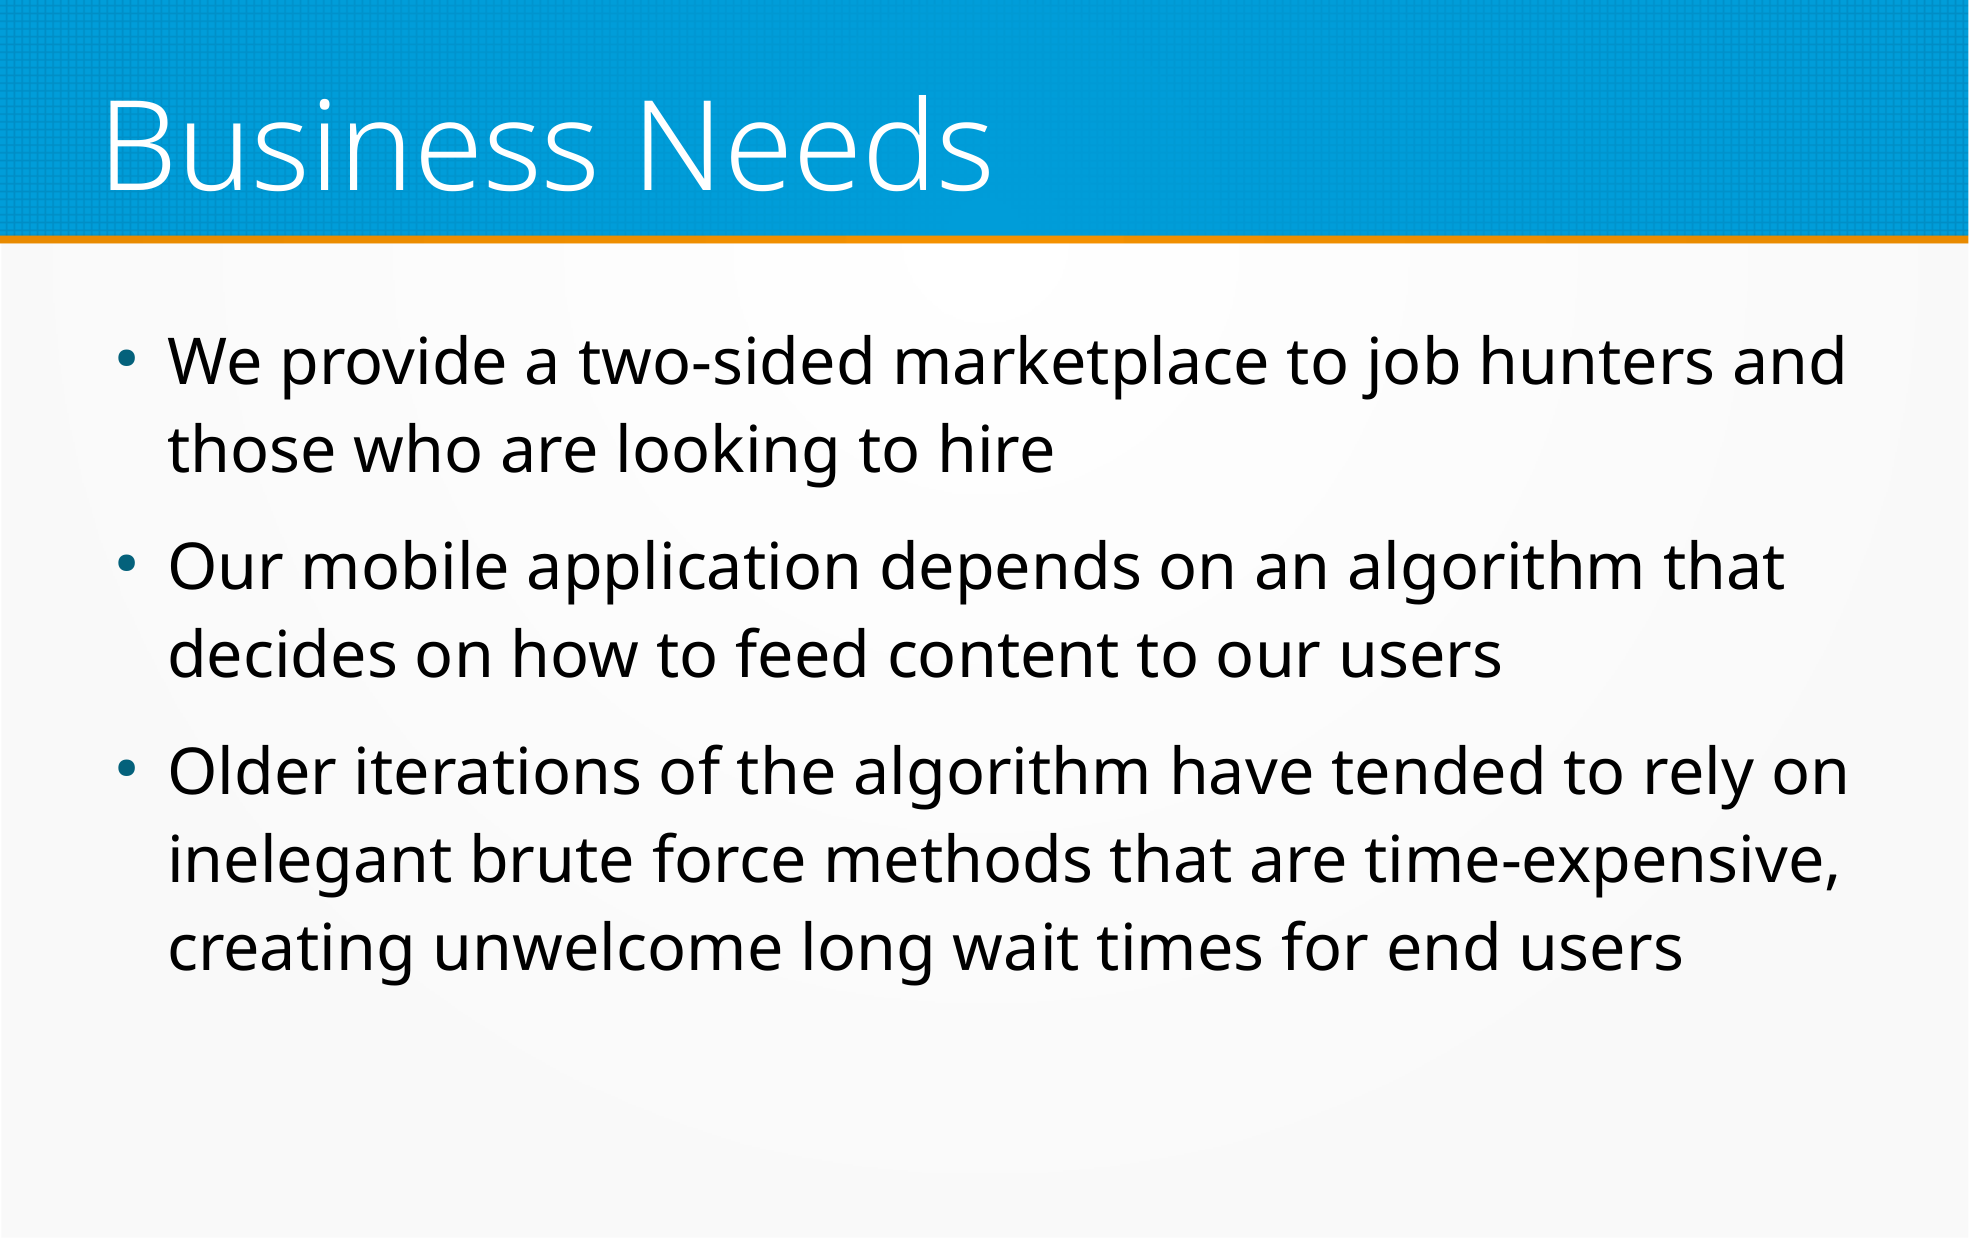

# Business Needs
We provide a two-sided marketplace to job hunters and those who are looking to hire
Our mobile application depends on an algorithm that decides on how to feed content to our users
Older iterations of the algorithm have tended to rely on inelegant brute force methods that are time-expensive, creating unwelcome long wait times for end users